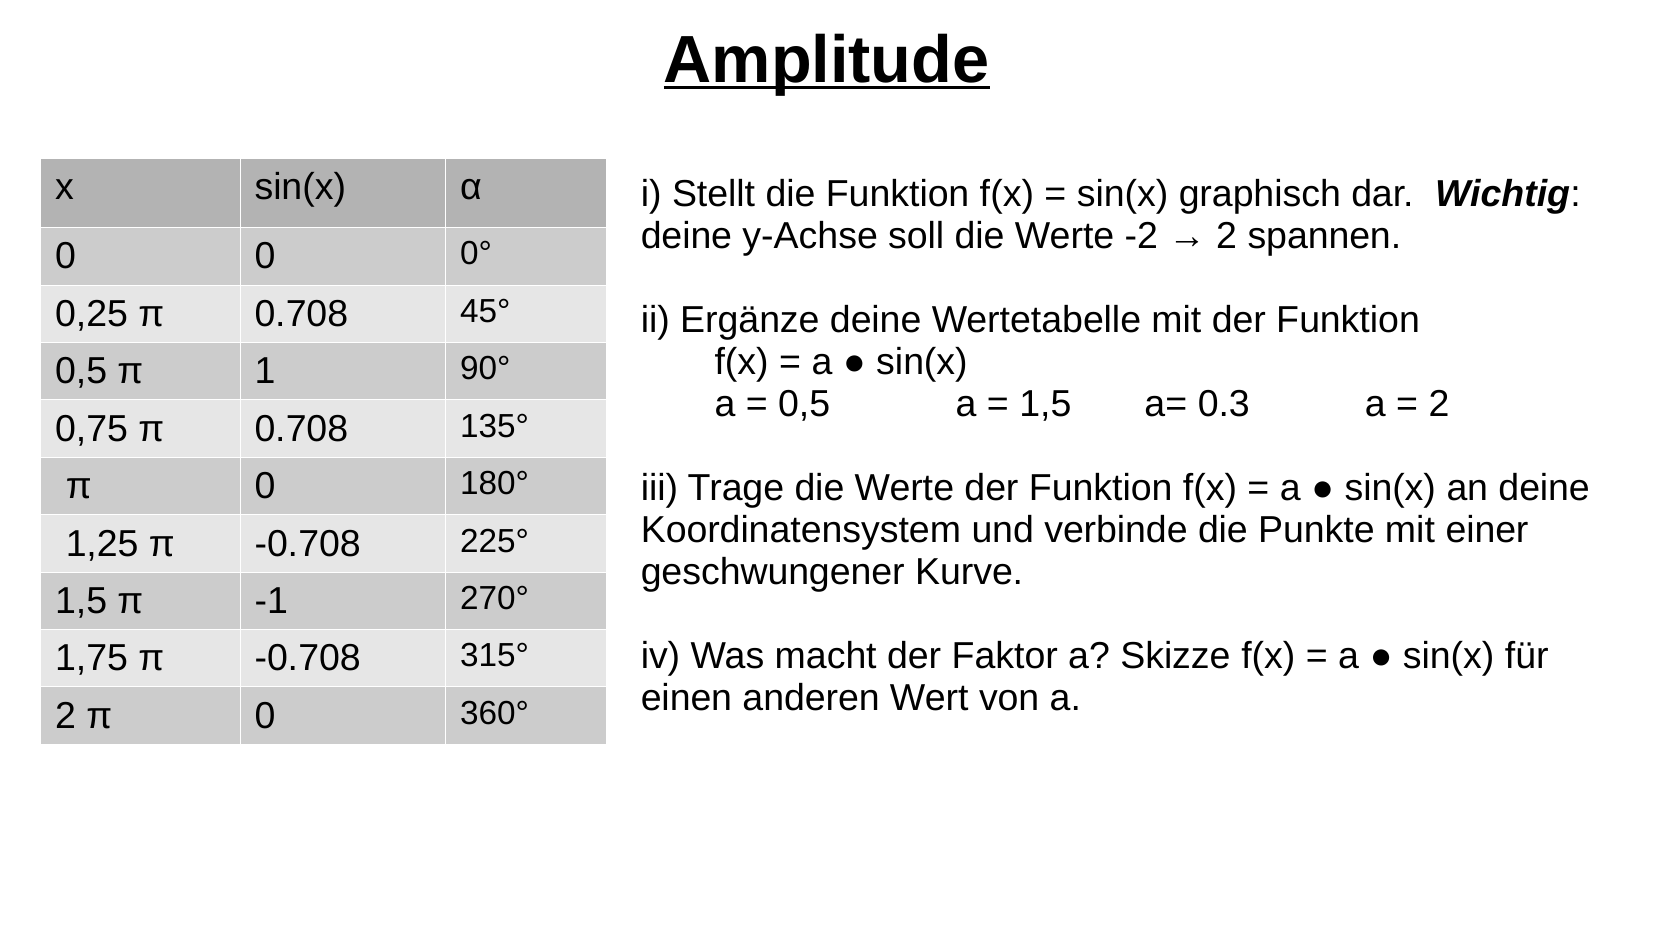

# Amplitude
| x | sin(x) | α |
| --- | --- | --- |
| 0 | 0 | 0° |
| 0,25 π | 0.708 | 45° |
| 0,5 π | 1 | 90° |
| 0,75 π | 0.708 | 135° |
| π | 0 | 180° |
| 1,25 π | -0.708 | 225° |
| 1,5 π | -1 | 270° |
| 1,75 π | -0.708 | 315° |
| 2 π | 0 | 360° |
i) Stellt die Funktion f(x) = sin(x) graphisch dar. Wichtig: deine y-Achse soll die Werte -2 → 2 spannen.
ii) Ergänze deine Wertetabelle mit der Funktion
	f(x) = a ● sin(x)
	a = 0,5 a = 1,5 a= 0.3 a = 2
iii) Trage die Werte der Funktion f(x) = a ● sin(x) an deine Koordinatensystem und verbinde die Punkte mit einer geschwungener Kurve.
iv) Was macht der Faktor a? Skizze f(x) = a ● sin(x) für einen anderen Wert von a.